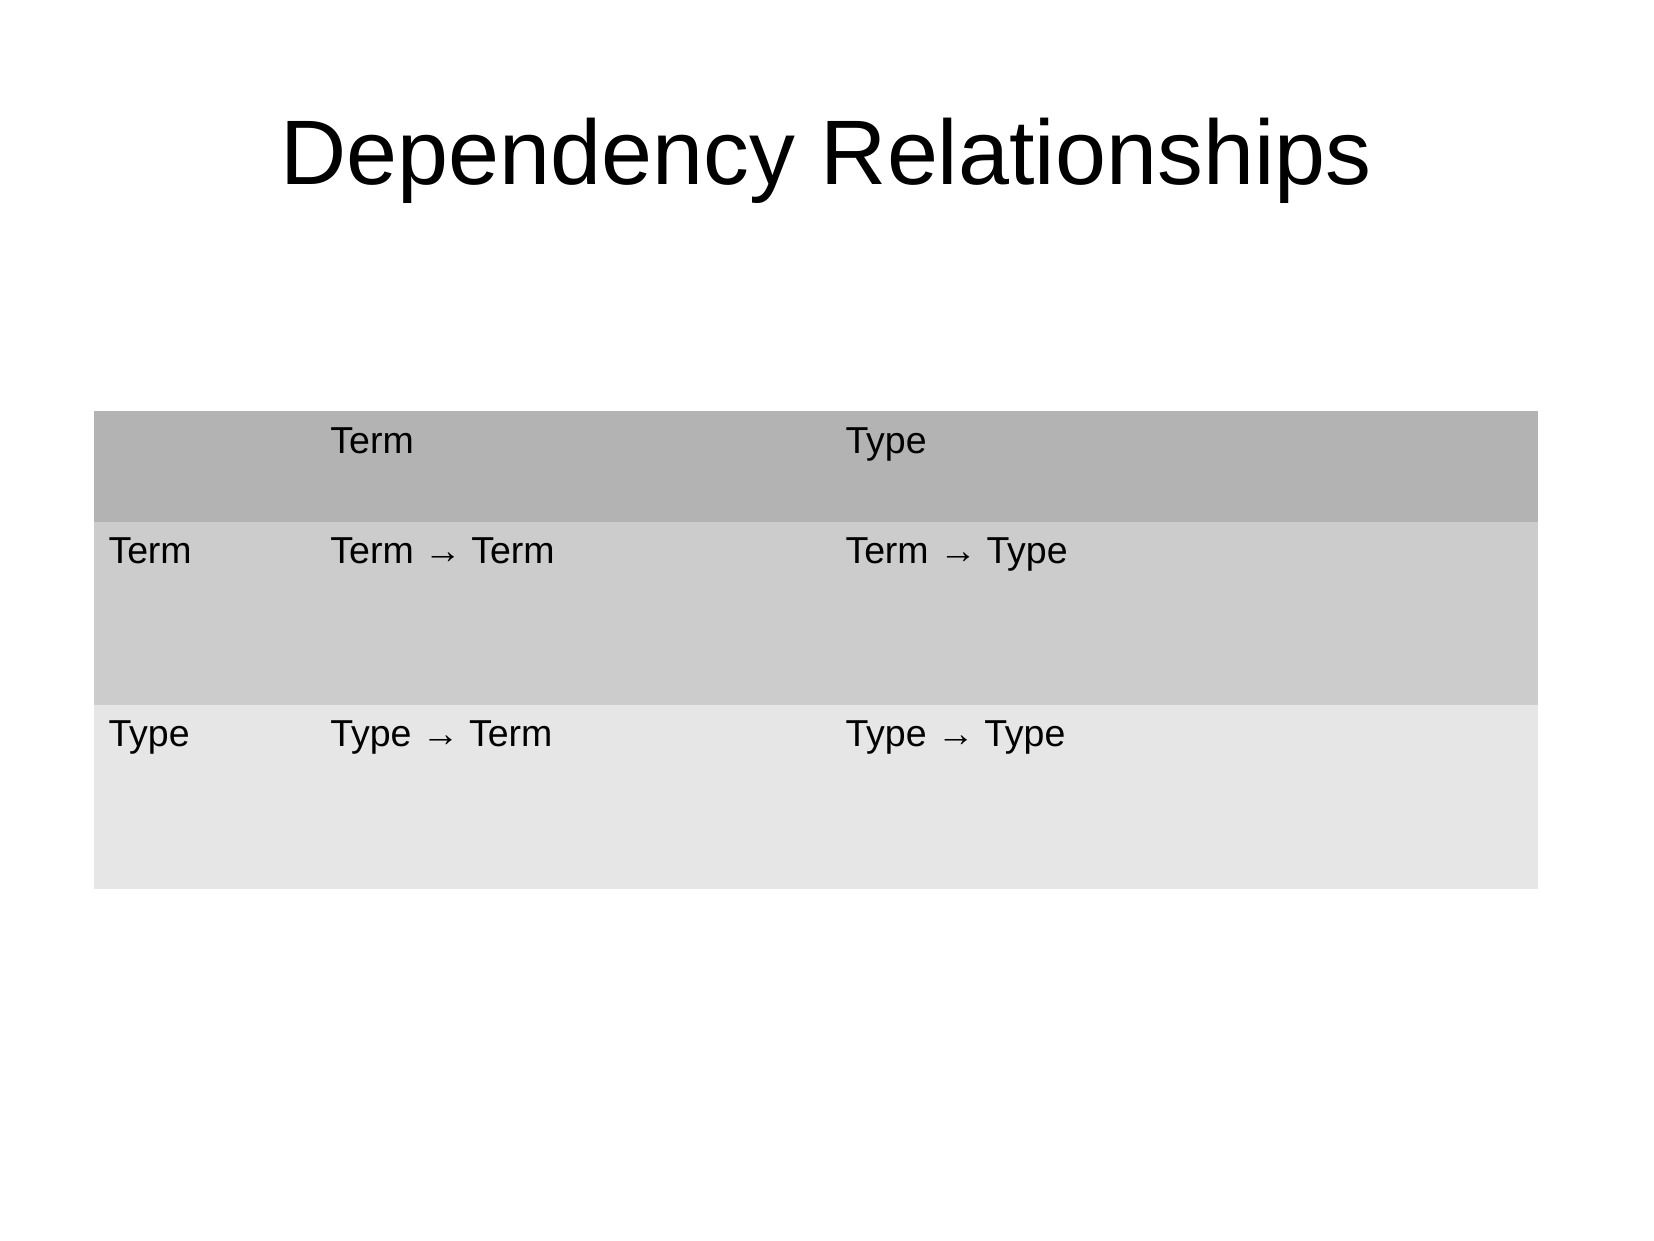

# Dependency Relationships
| | Term | Type |
| --- | --- | --- |
| Term | Term → Term | Term → Type |
| Type | Type → Term | Type → Type |